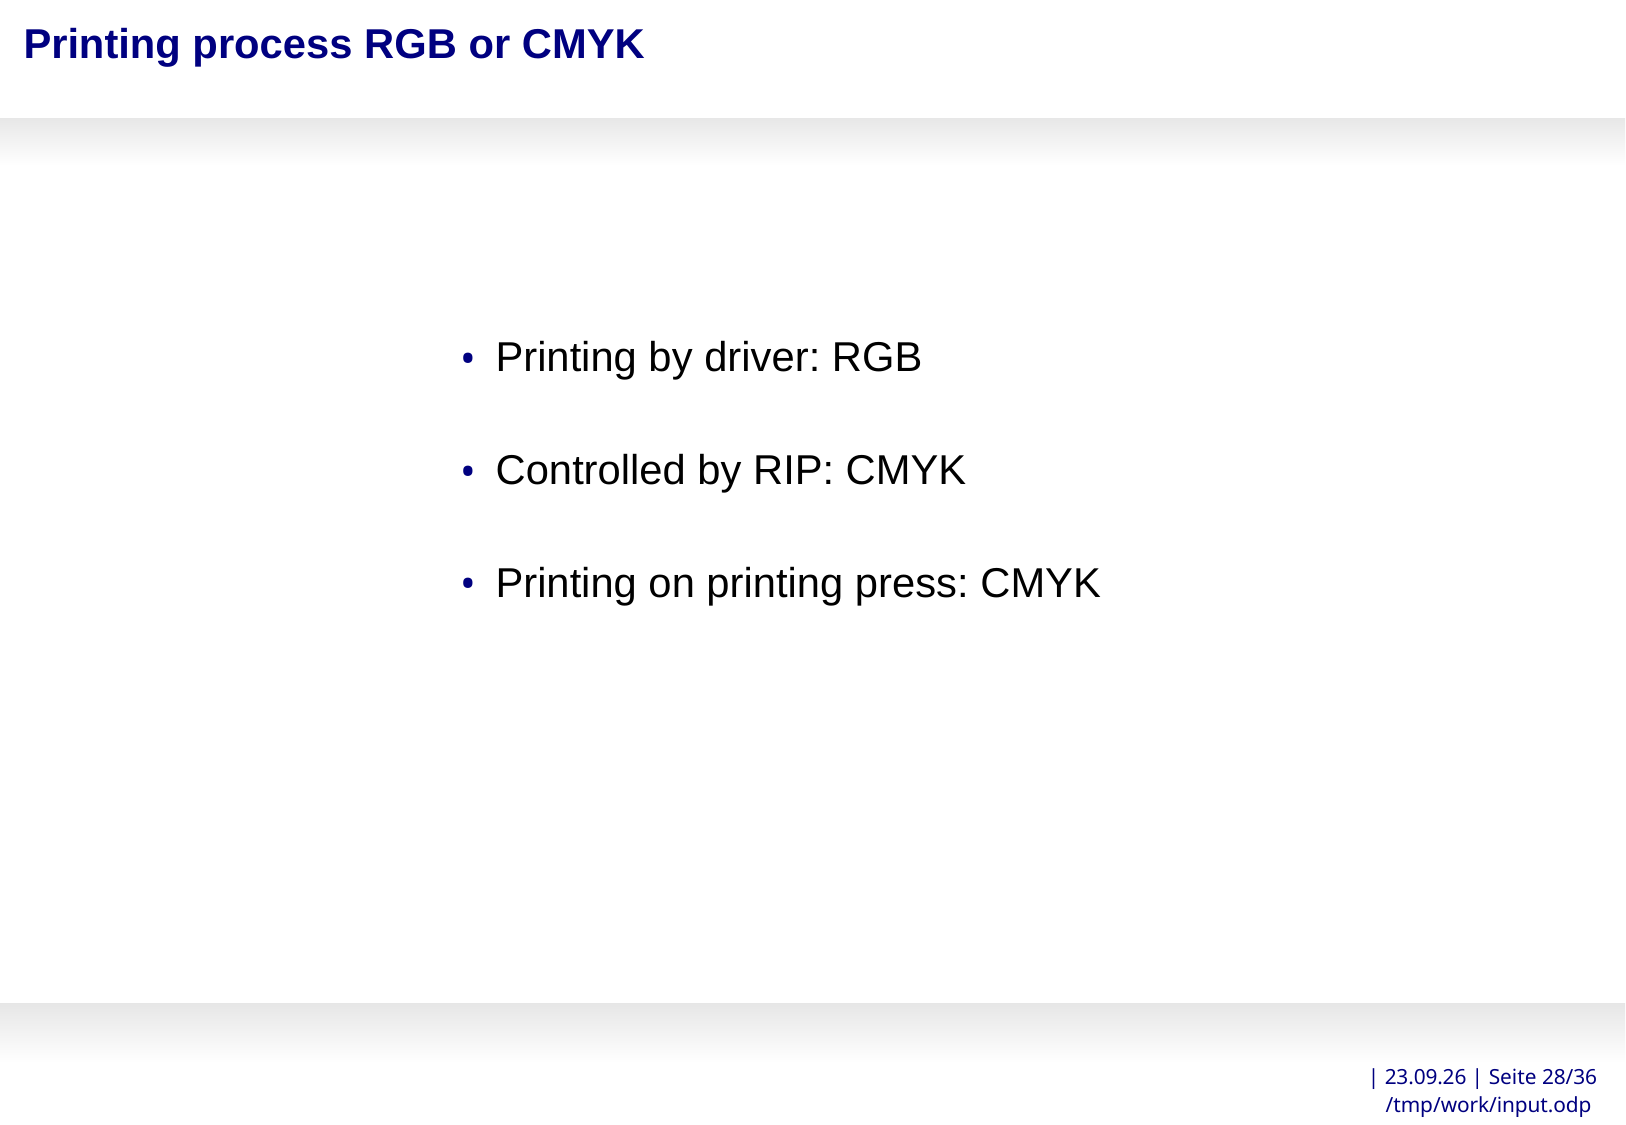

# Printing process RGB or CMYK
Printing by driver: RGB
Controlled by RIP: CMYK
Printing on printing press: CMYK